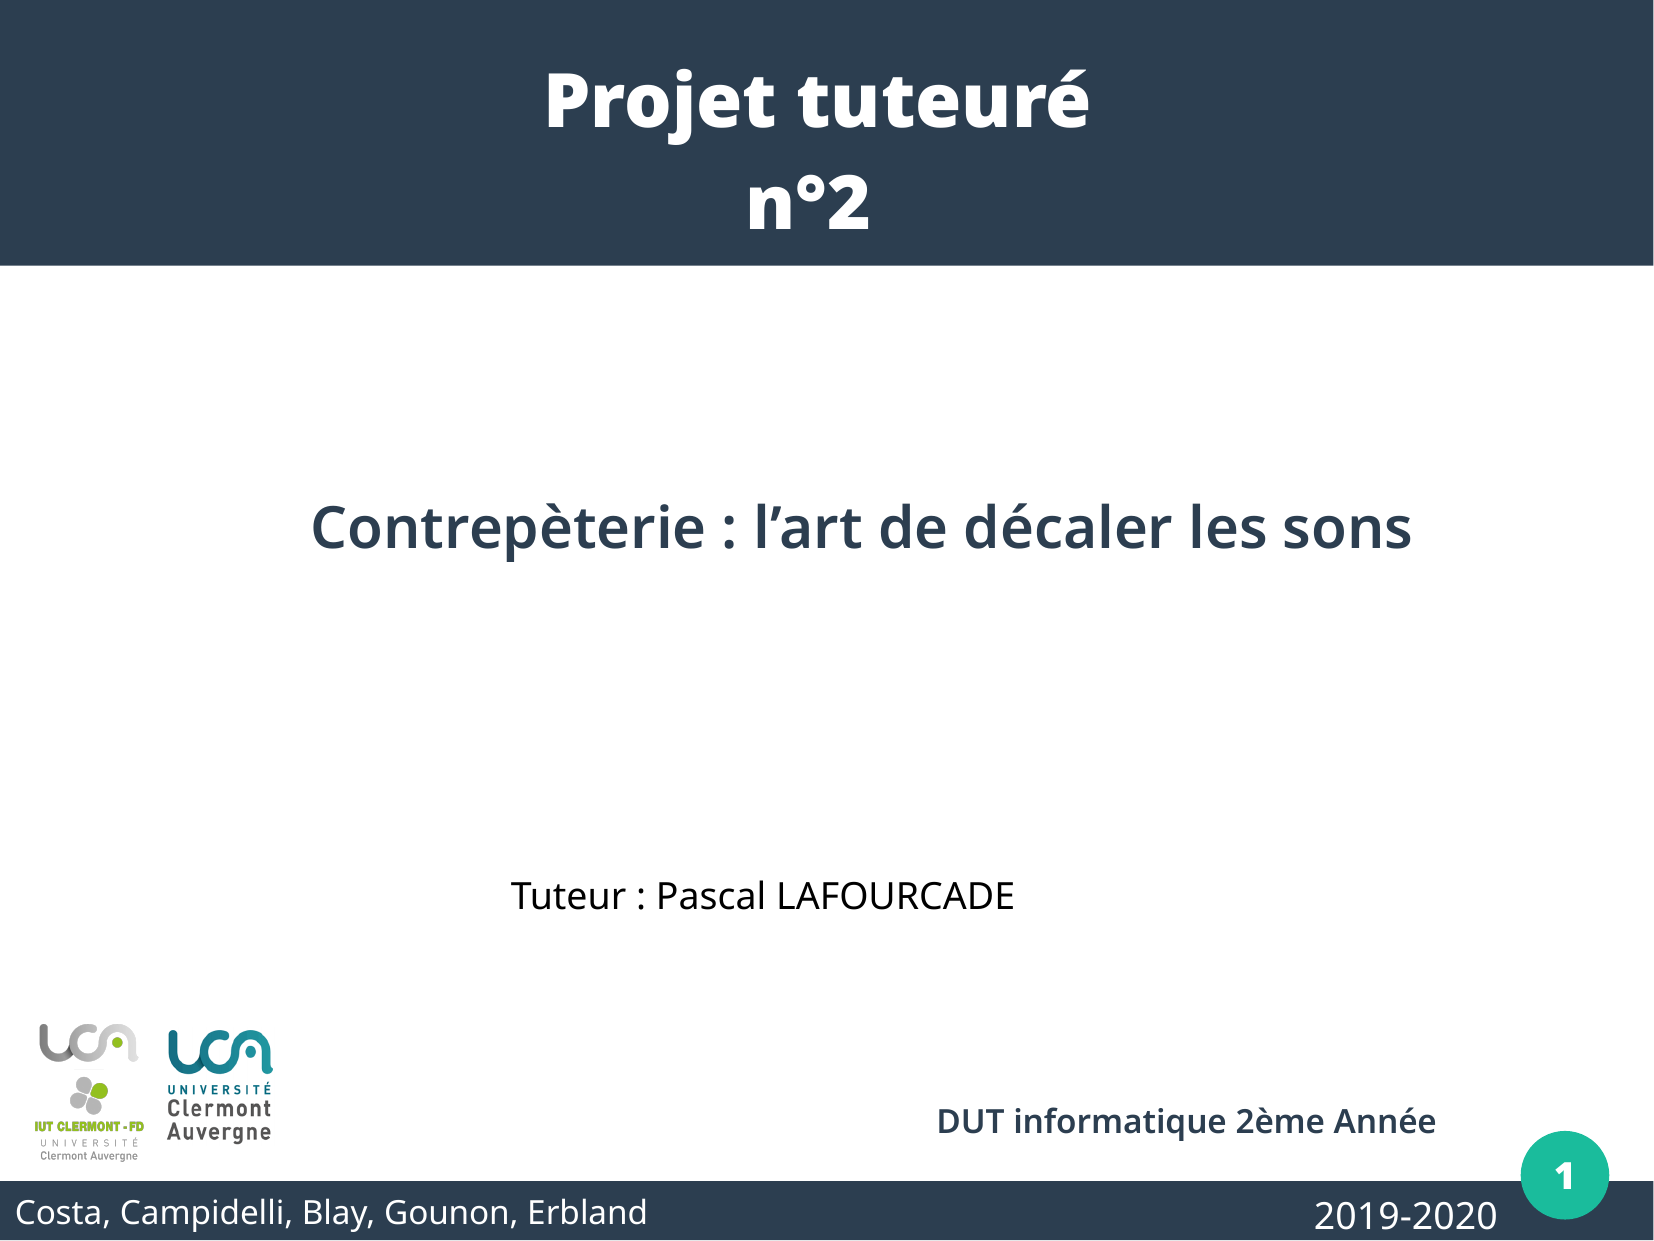

# Projet tuteuré n°2
Contrepèterie : l’art de décaler les sons
Tuteur : Pascal LAFOURCADE
DUT informatique 2ème Année
1
Costa, Campidelli, Blay, Gounon, Erbland
2019-2020